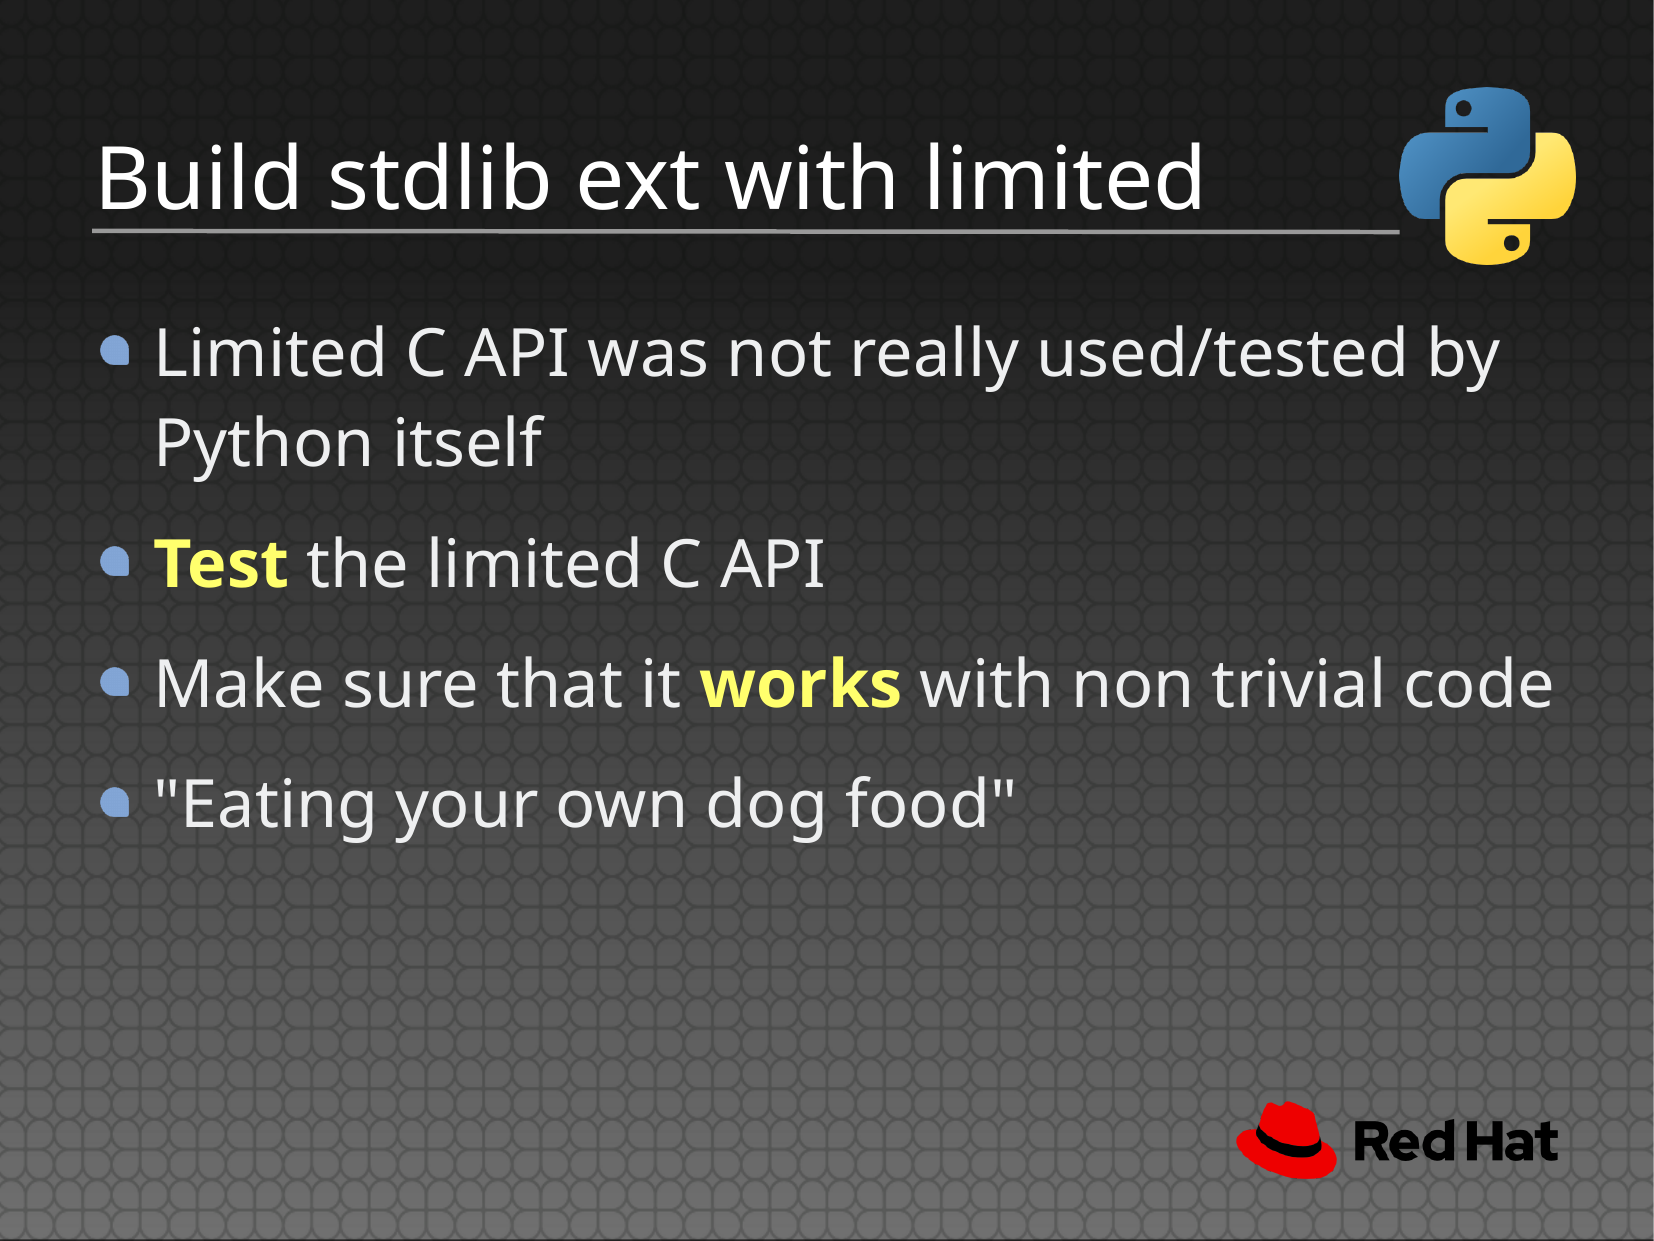

Build stdlib ext with limited
# Limited C API was not really used/tested by Python itself
Test the limited C API
Make sure that it works with non trivial code
"Eating your own dog food"